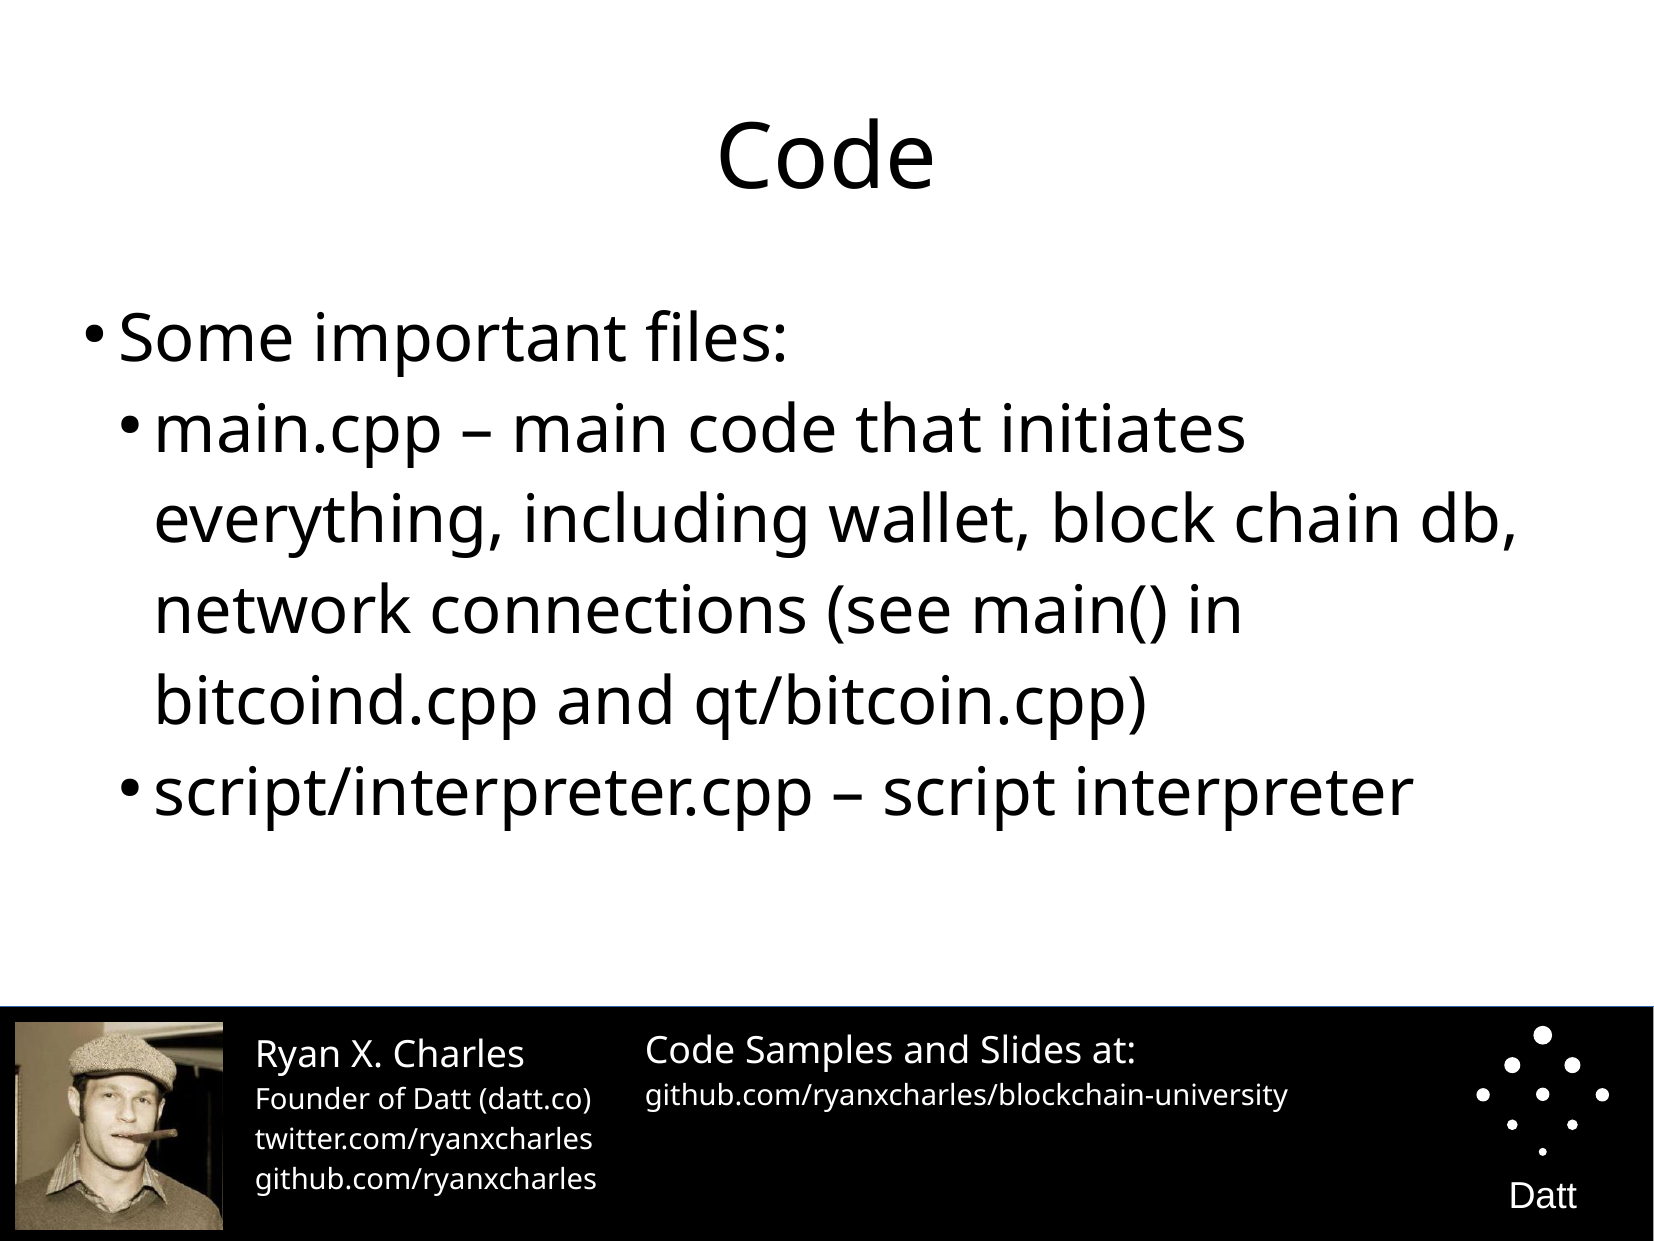

# Code
Some important files:
main.cpp – main code that initiates everything, including wallet, block chain db, network connections (see main() in bitcoind.cpp and qt/bitcoin.cpp)
script/interpreter.cpp – script interpreter
Code Samples and Slides at:
github.com/ryanxcharles/blockchain-university
Ryan X. Charles
Founder of Datt (datt.co)
twitter.com/ryanxcharles
github.com/ryanxcharles
Datt